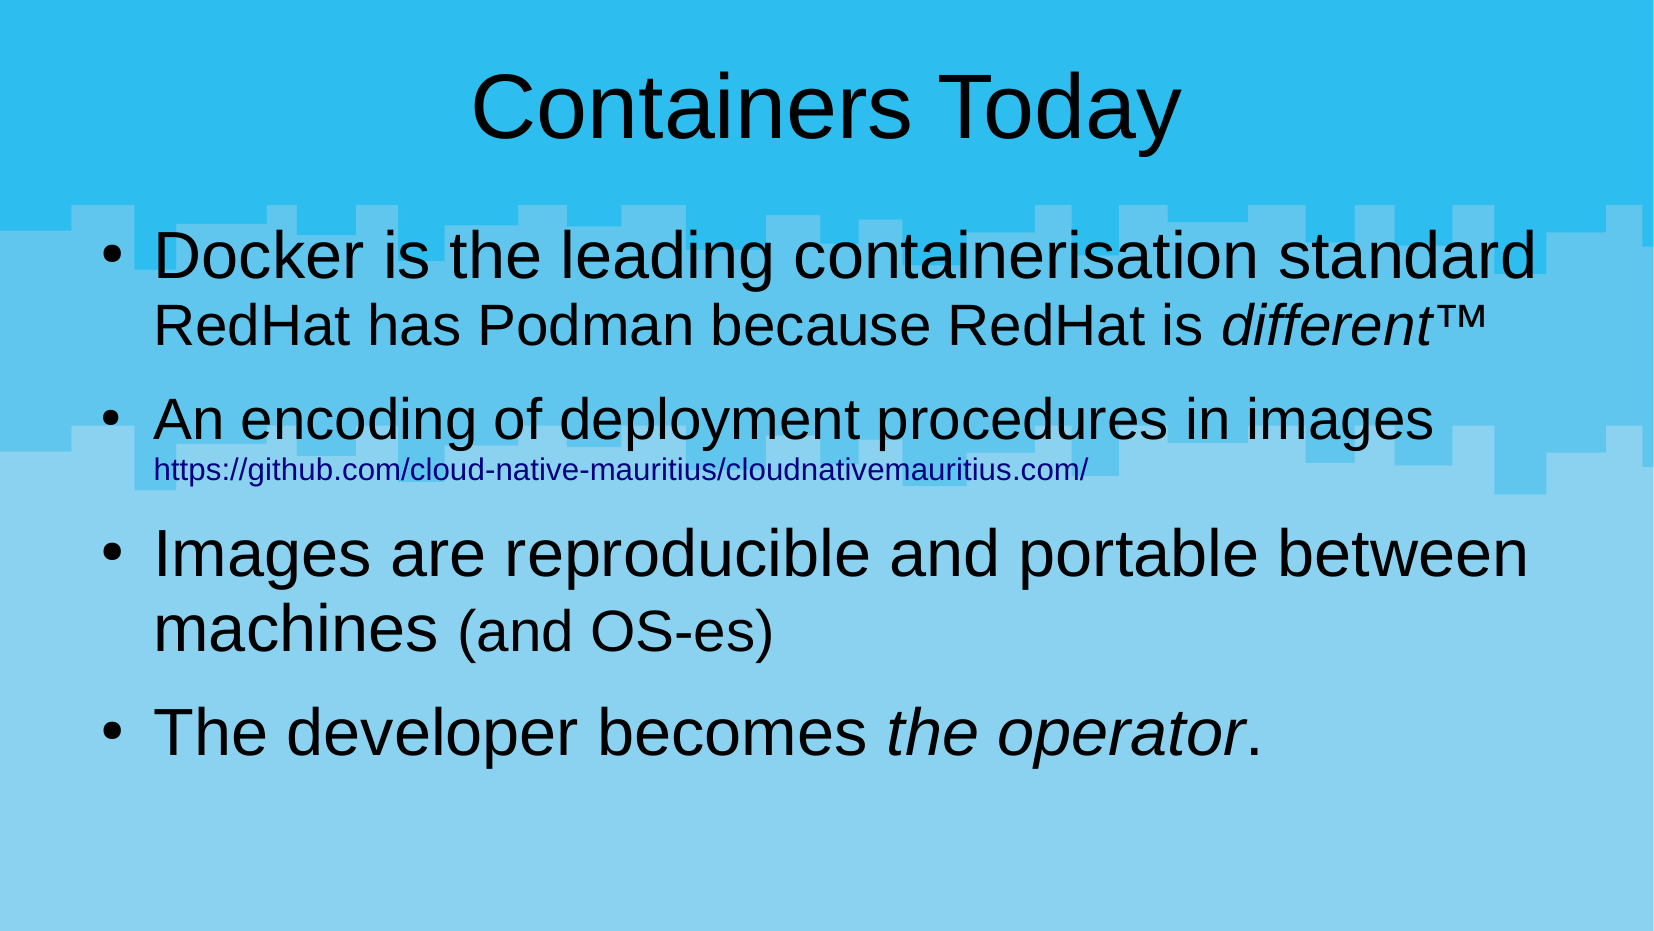

# Containers Today
Docker is the leading containerisation standard
RedHat has Podman because RedHat is different™️
An encoding of deployment procedures in images
https://github.com/cloud-native-mauritius/cloudnativemauritius.com/
Images are reproducible and portable between machines (and OS-es)
The developer becomes the operator.